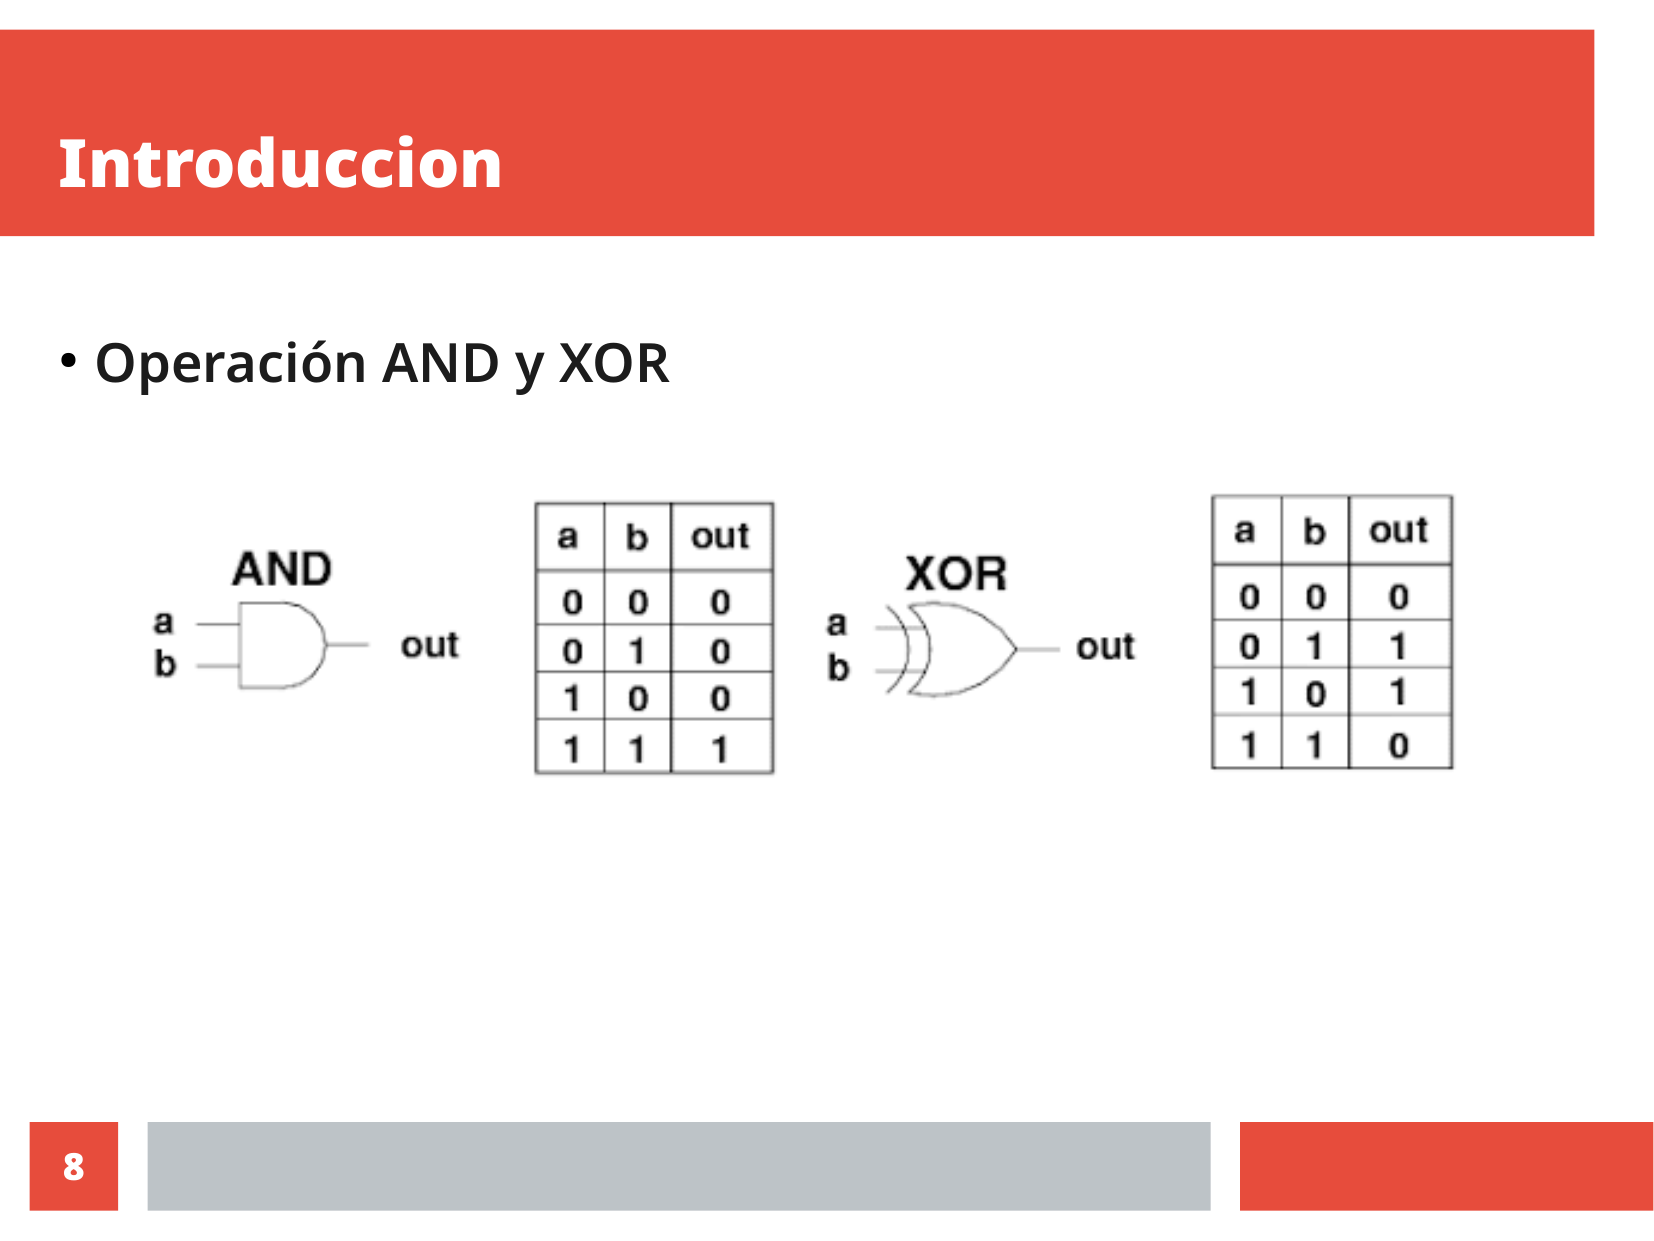

# Introduccion
Operación AND y XOR
8